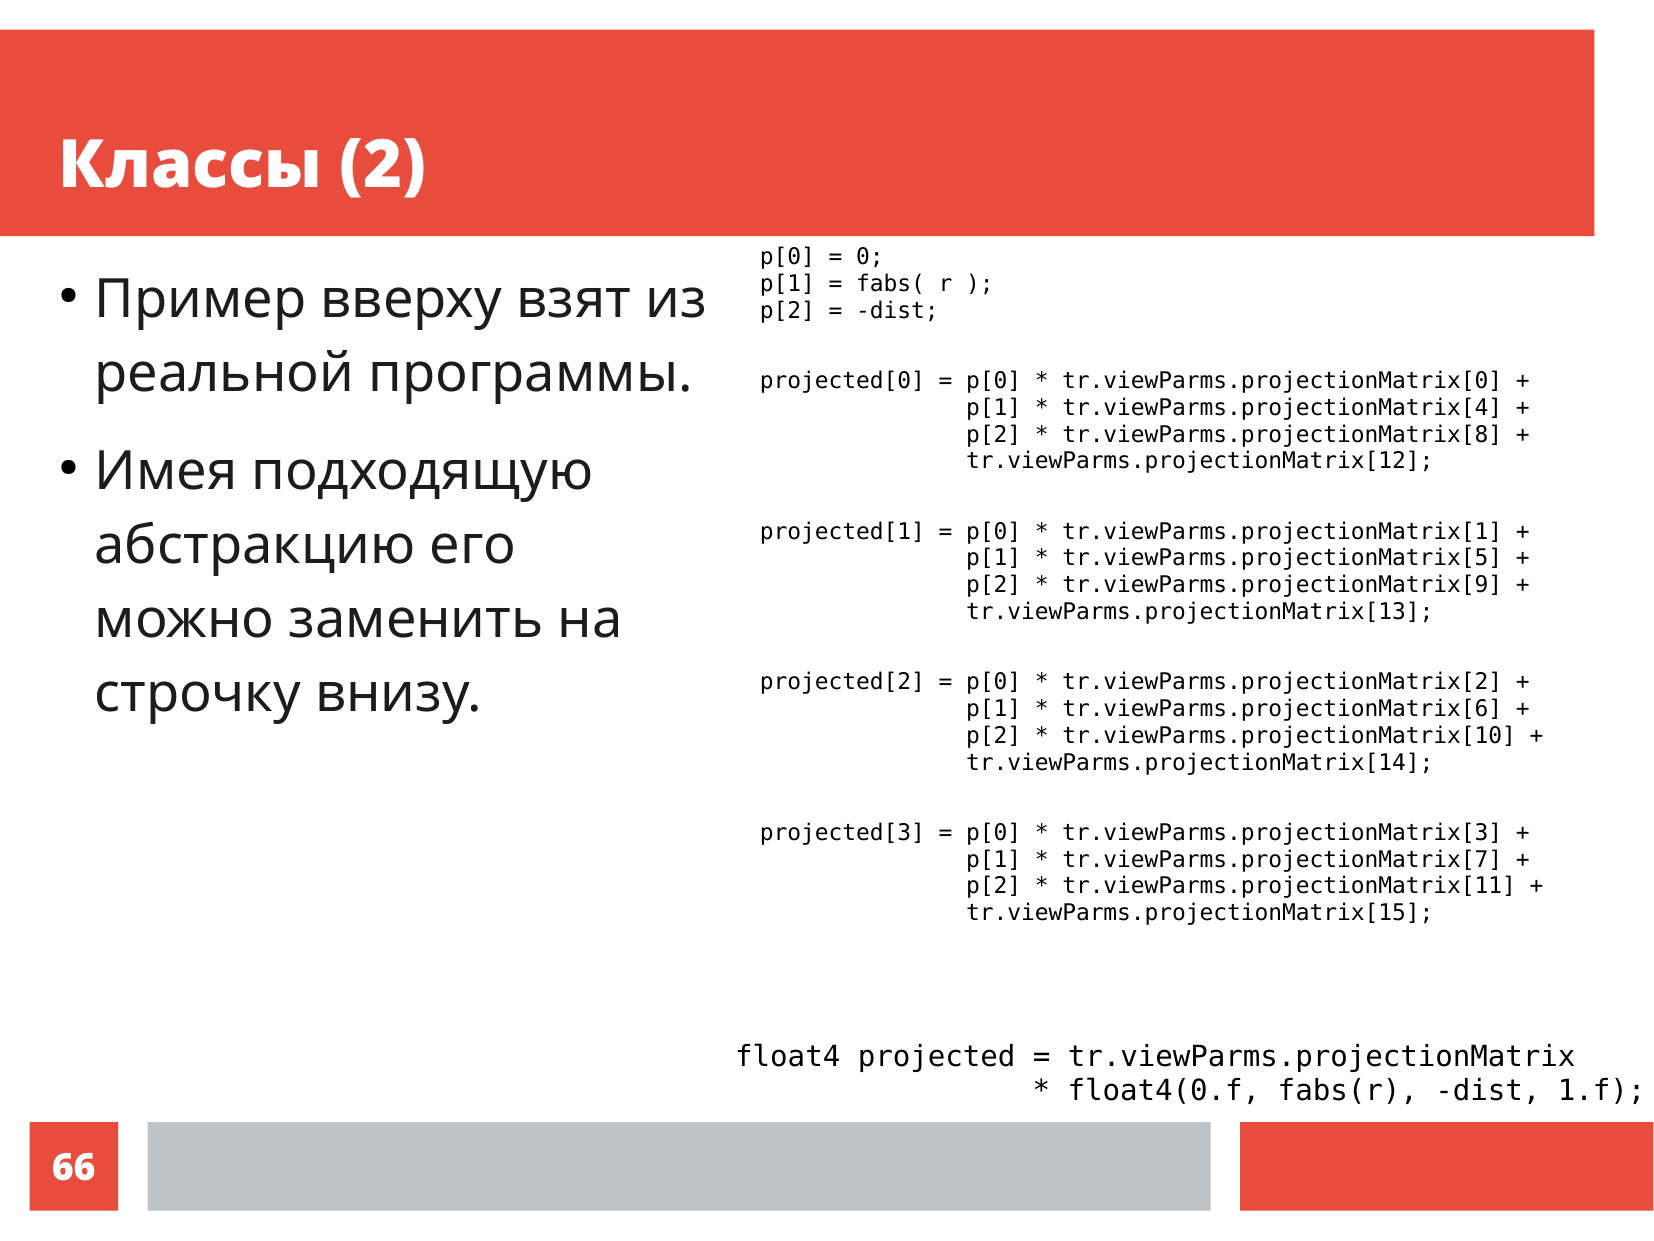

# Классы (2)
p[0] = 0;
p[1] = fabs( r );
p[2] = -dist;
projected[0] = p[0] * tr.viewParms.projectionMatrix[0] +
 p[1] * tr.viewParms.projectionMatrix[4] +
 p[2] * tr.viewParms.projectionMatrix[8] +
 tr.viewParms.projectionMatrix[12];
projected[1] = p[0] * tr.viewParms.projectionMatrix[1] +
 p[1] * tr.viewParms.projectionMatrix[5] +
 p[2] * tr.viewParms.projectionMatrix[9] +
 tr.viewParms.projectionMatrix[13];
projected[2] = p[0] * tr.viewParms.projectionMatrix[2] +
 p[1] * tr.viewParms.projectionMatrix[6] +
 p[2] * tr.viewParms.projectionMatrix[10] +
 tr.viewParms.projectionMatrix[14];
projected[3] = p[0] * tr.viewParms.projectionMatrix[3] +
 p[1] * tr.viewParms.projectionMatrix[7] +
 p[2] * tr.viewParms.projectionMatrix[11] +
 tr.viewParms.projectionMatrix[15];
Пример вверху взят из реальной программы.
Имея подходящую абстракцию его можно заменить на строчку внизу.
float4 projected = tr.viewParms.projectionMatrix
 * float4(0.f, fabs(r), -dist, 1.f);
66